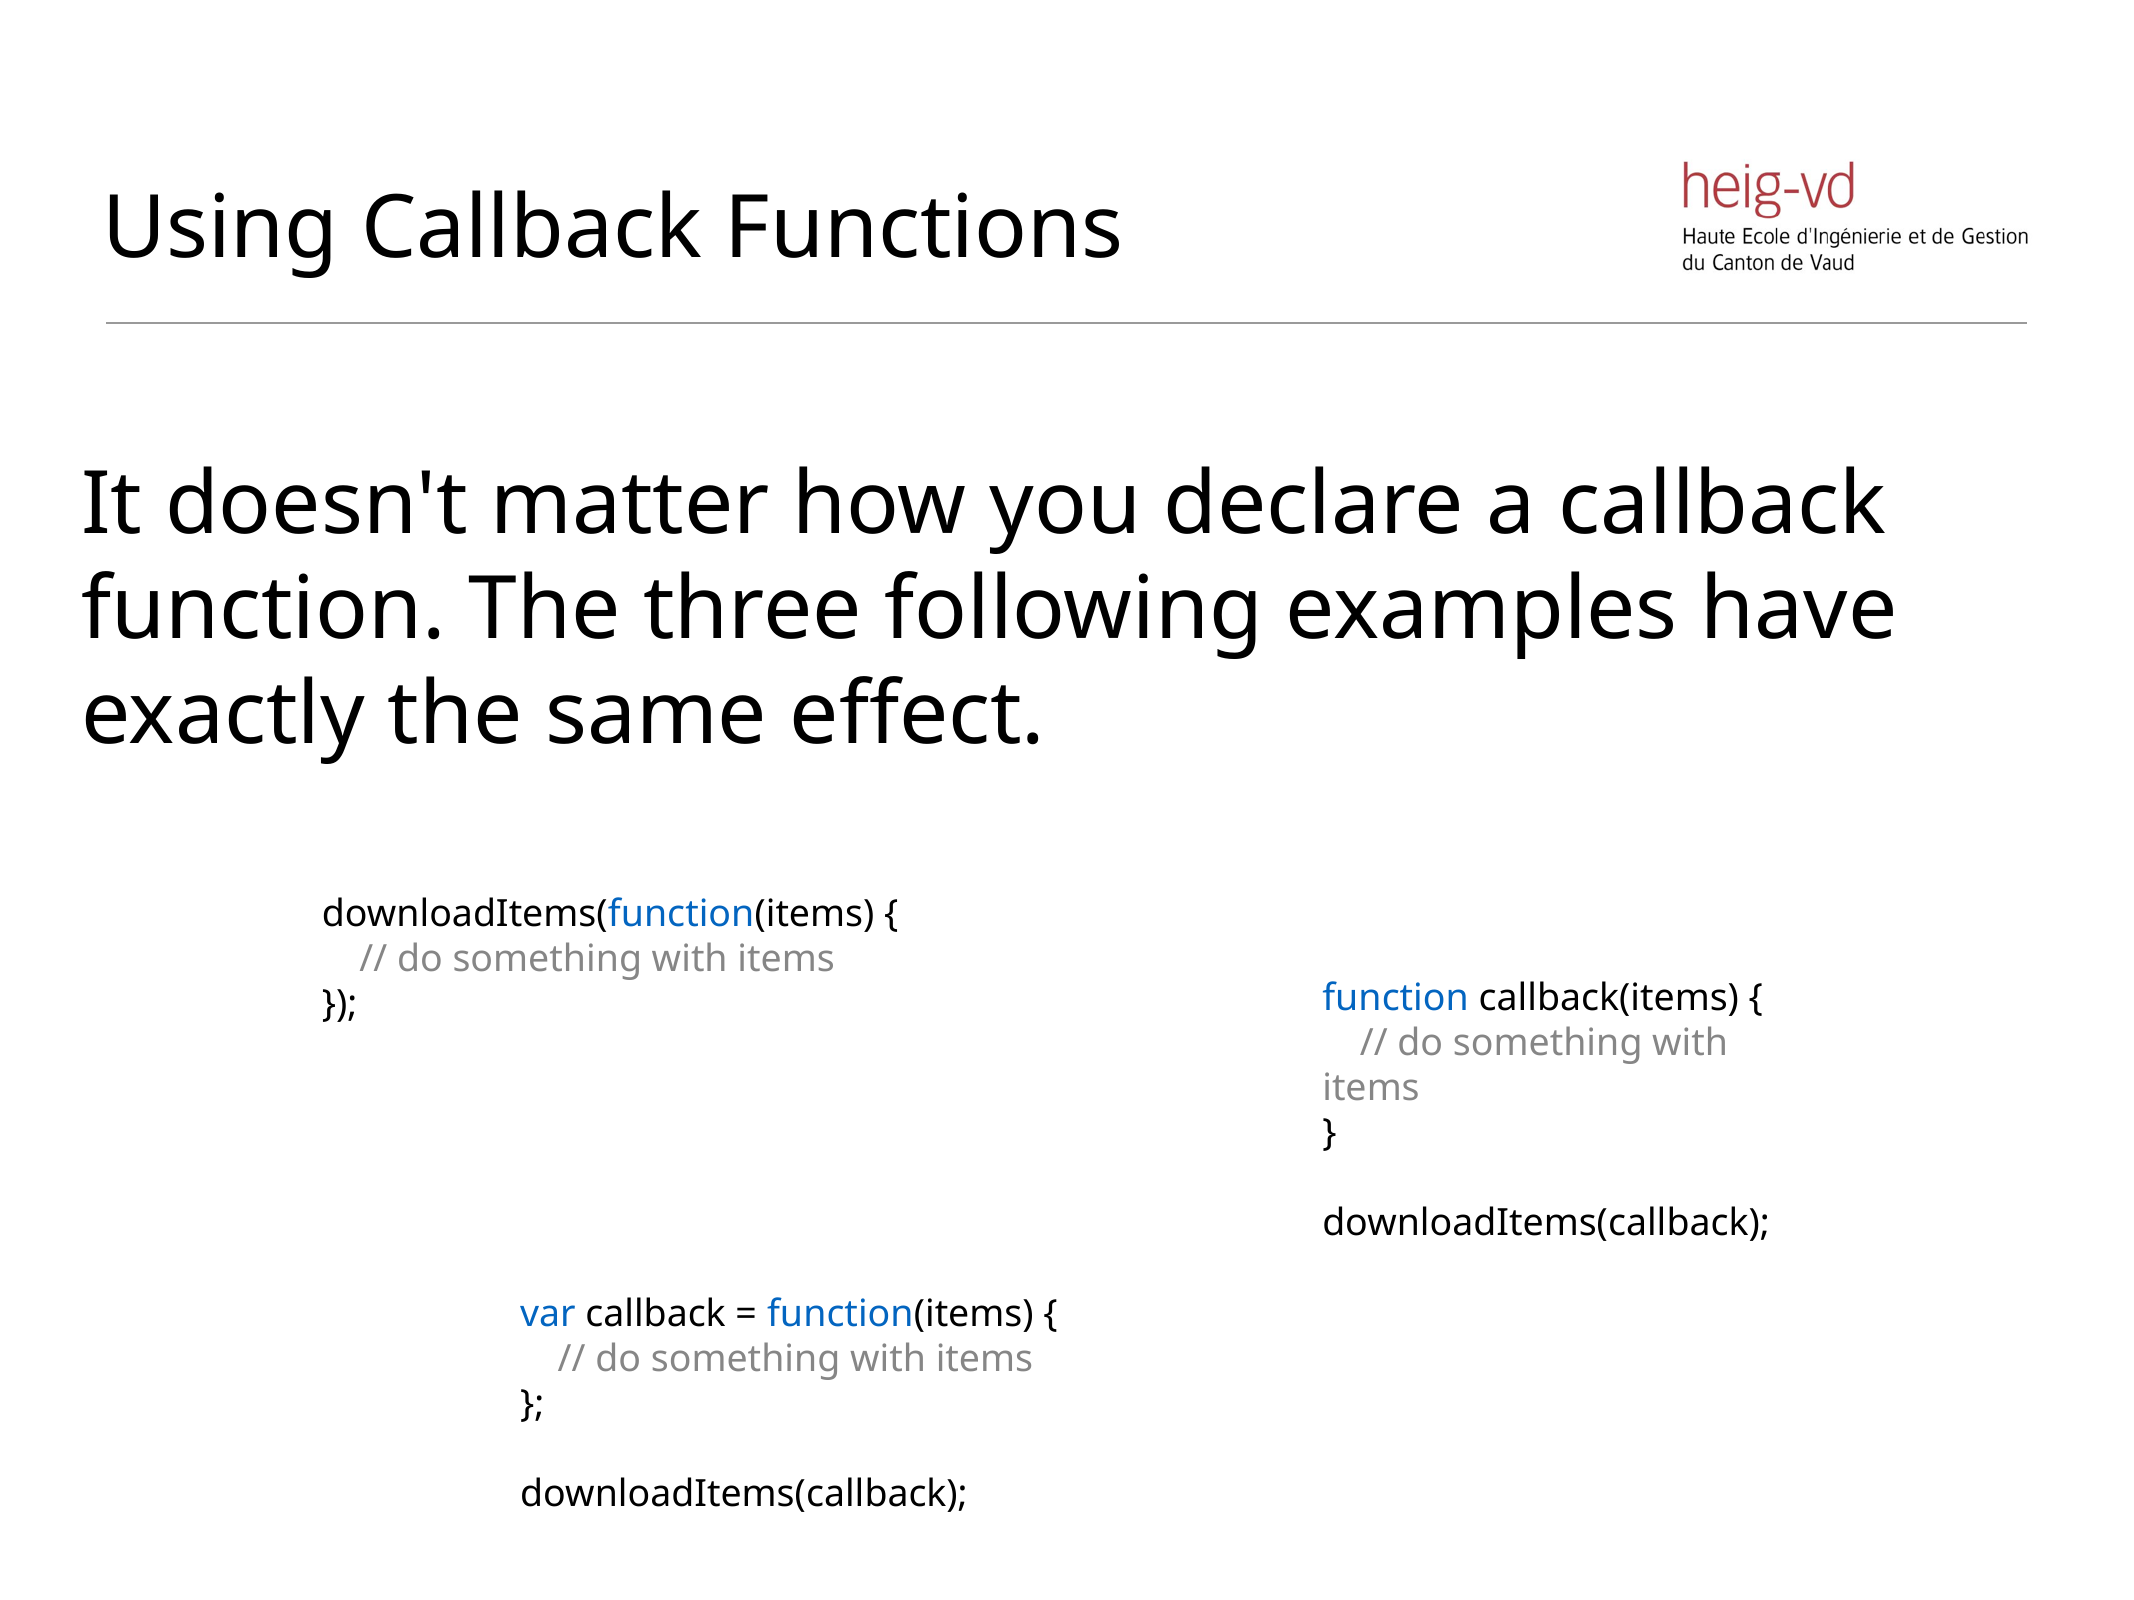

# Using Callback Functions
It doesn't matter how you declare a callback function. The three following examples have exactly the same effect.
downloadItems(function(items) {
// do something with items
});
function callback(items) {
// do something with items
}
downloadItems(callback);
var callback = function(items) {
// do something with items
};
downloadItems(callback);